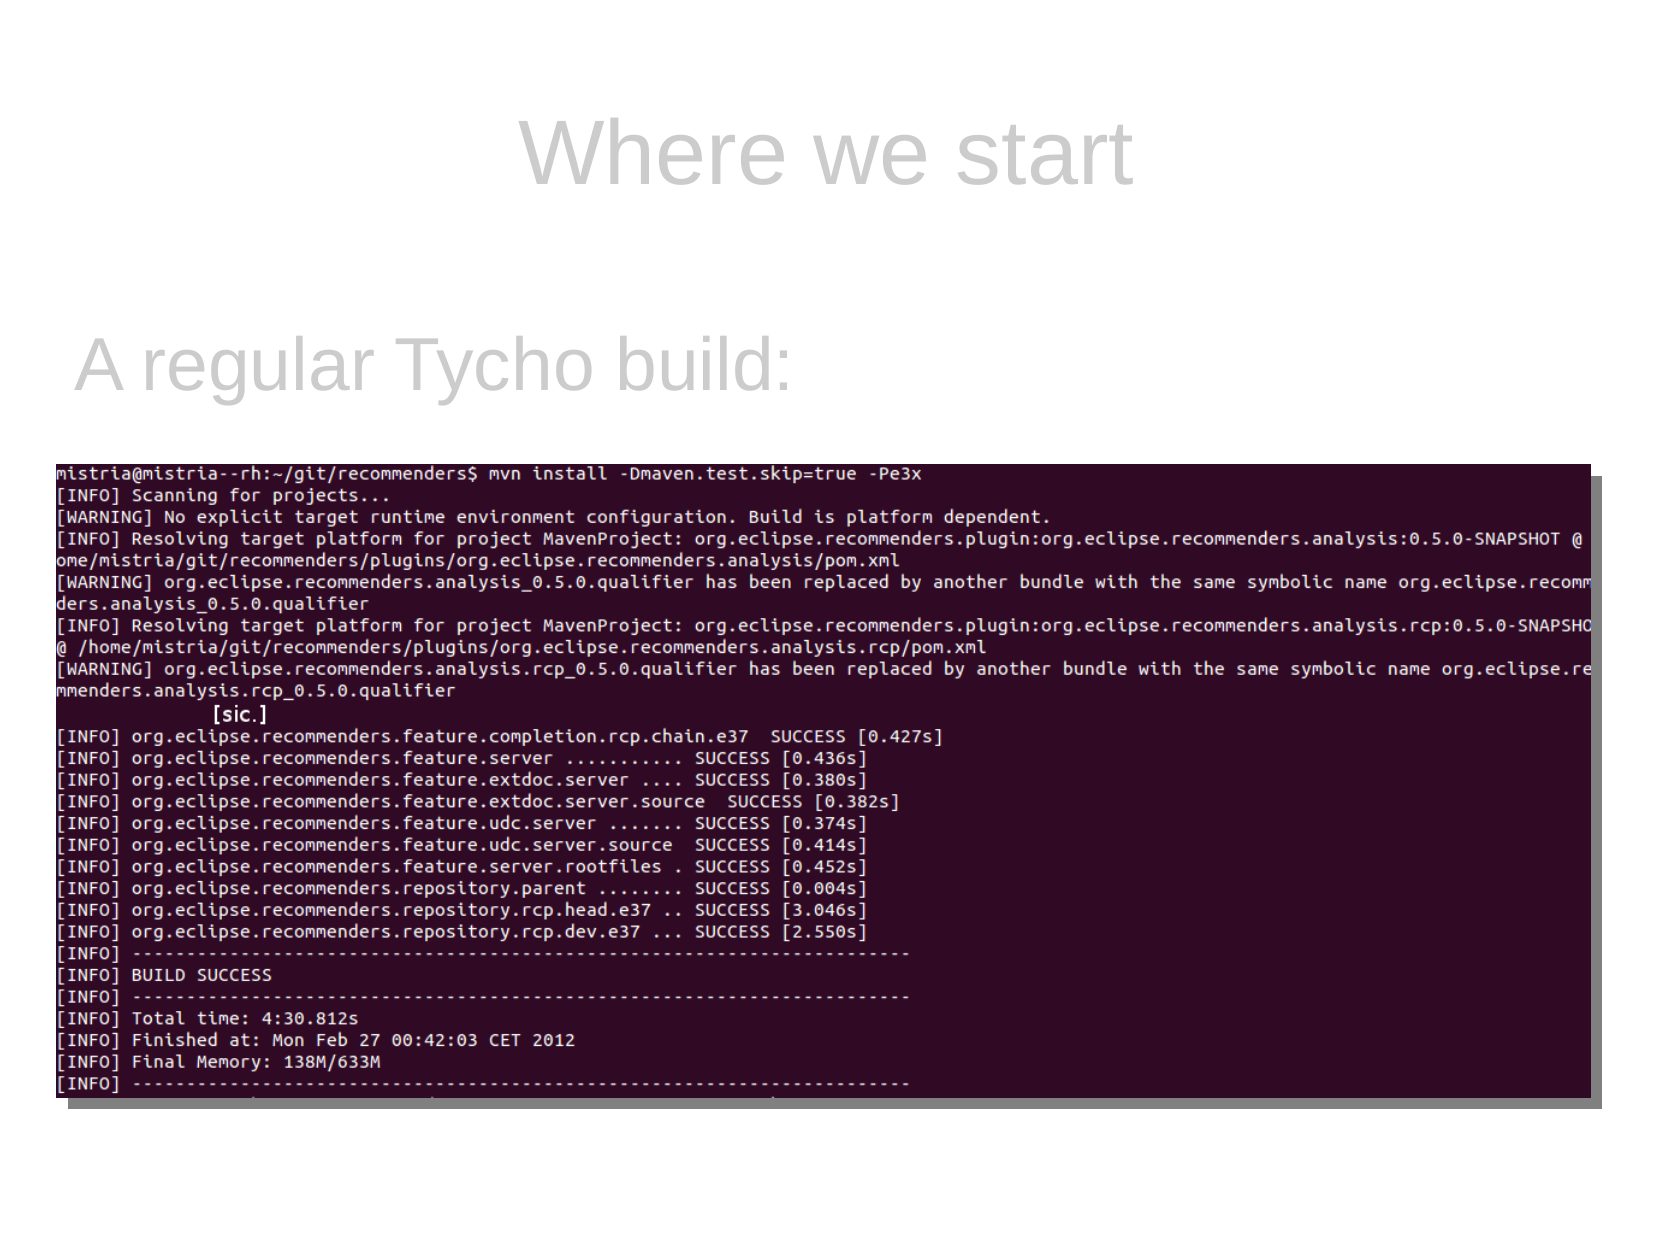

# Where we start
A regular Tycho build: